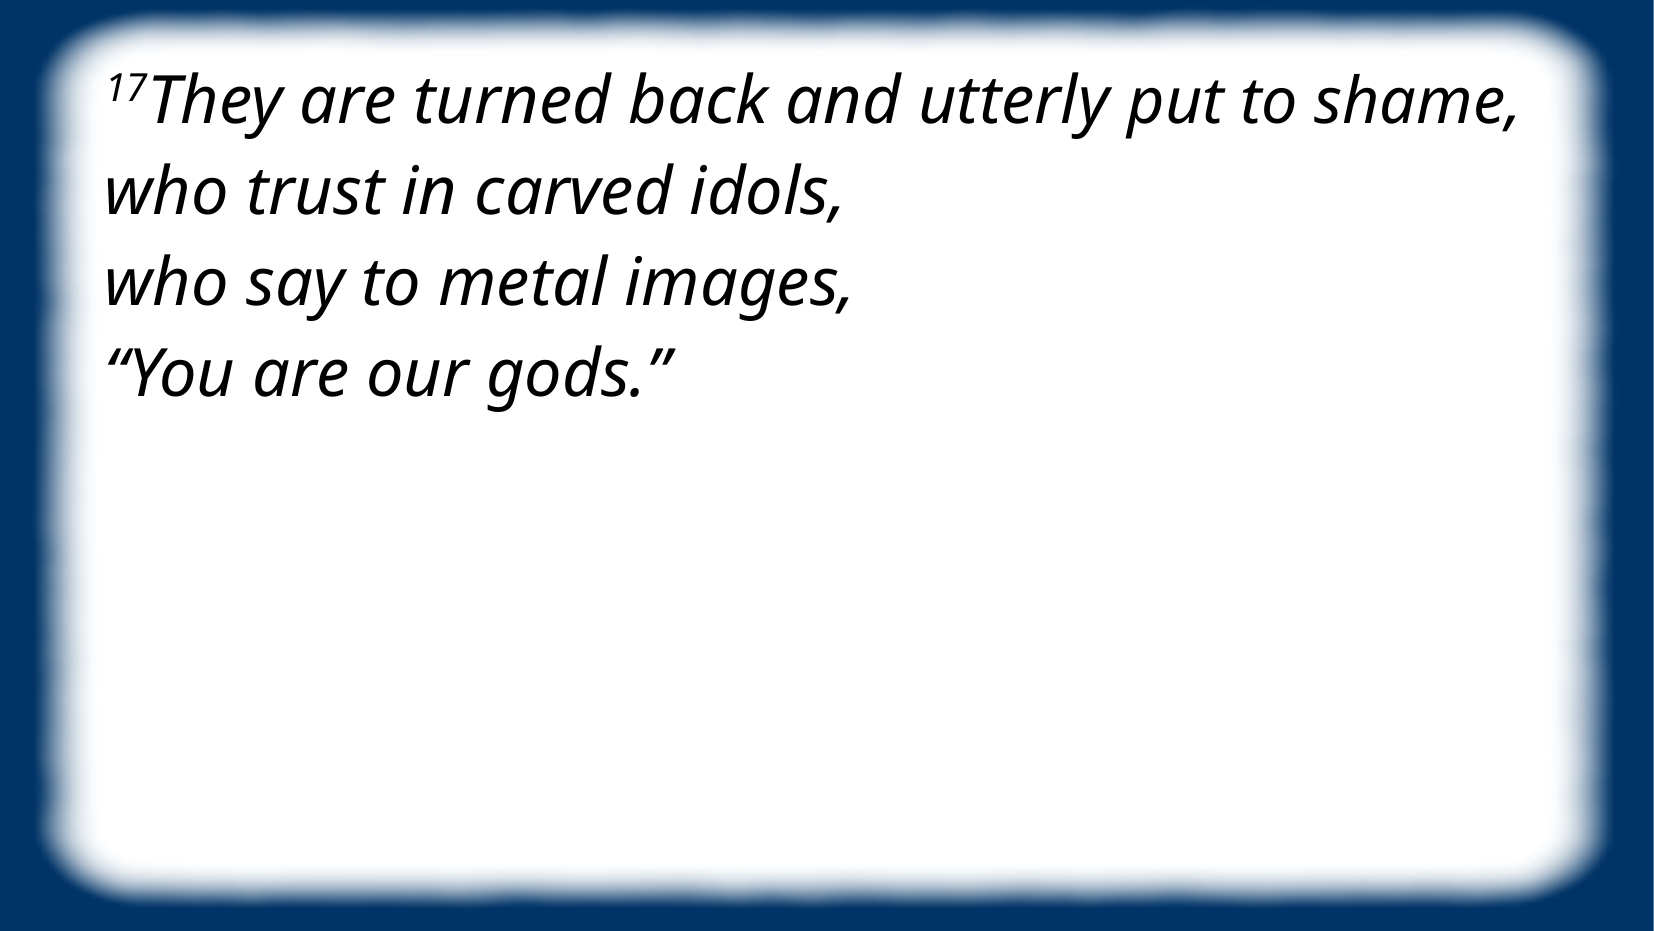

17They are turned back and utterly put to shame,
who trust in carved idols,
who say to metal images,
“You are our gods.”